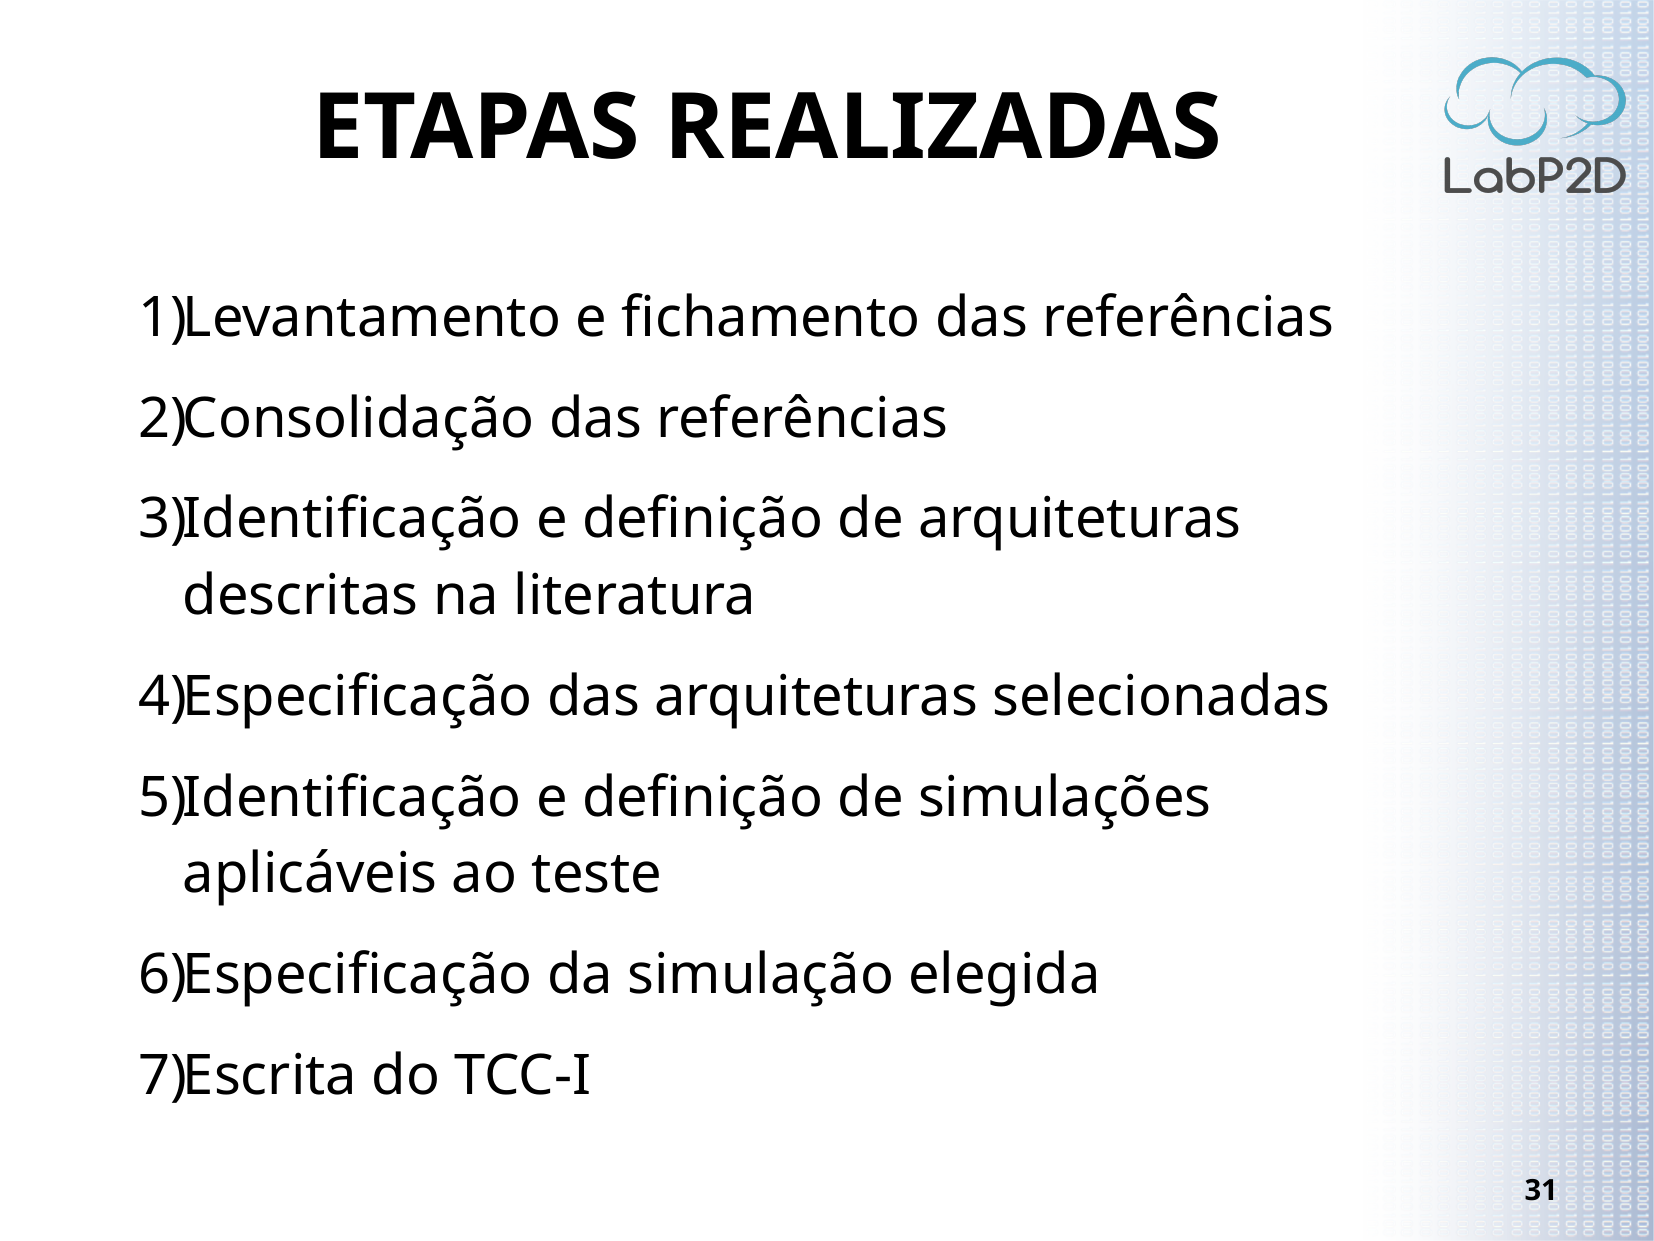

# ETAPAS REALIZADAS
Levantamento e fichamento das referências
Consolidação das referências
Identificação e definição de arquiteturas descritas na literatura
Especificação das arquiteturas selecionadas
Identificação e definição de simulações aplicáveis ao teste
Especificação da simulação elegida
Escrita do TCC-I
31